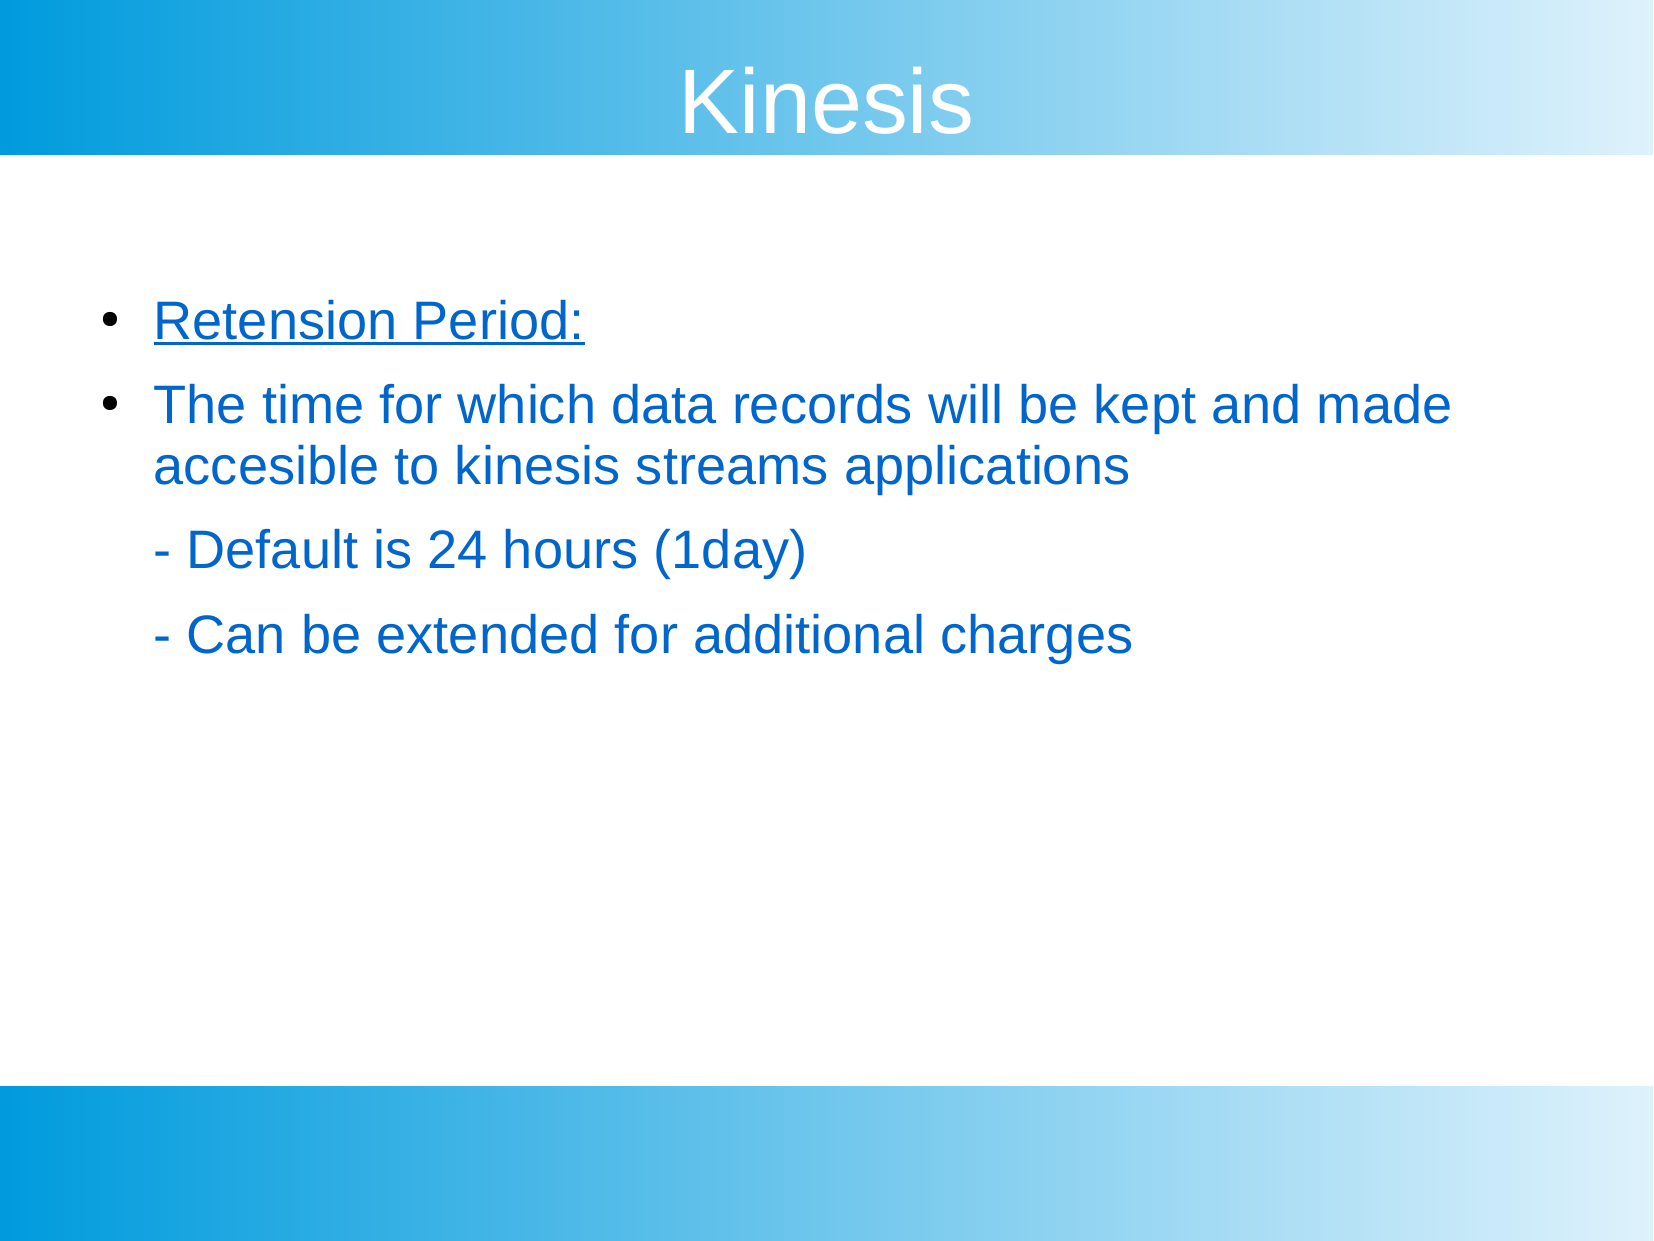

# Kinesis
Retension Period:
The time for which data records will be kept and made accesible to kinesis streams applications
- Default is 24 hours (1day)
- Can be extended for additional charges